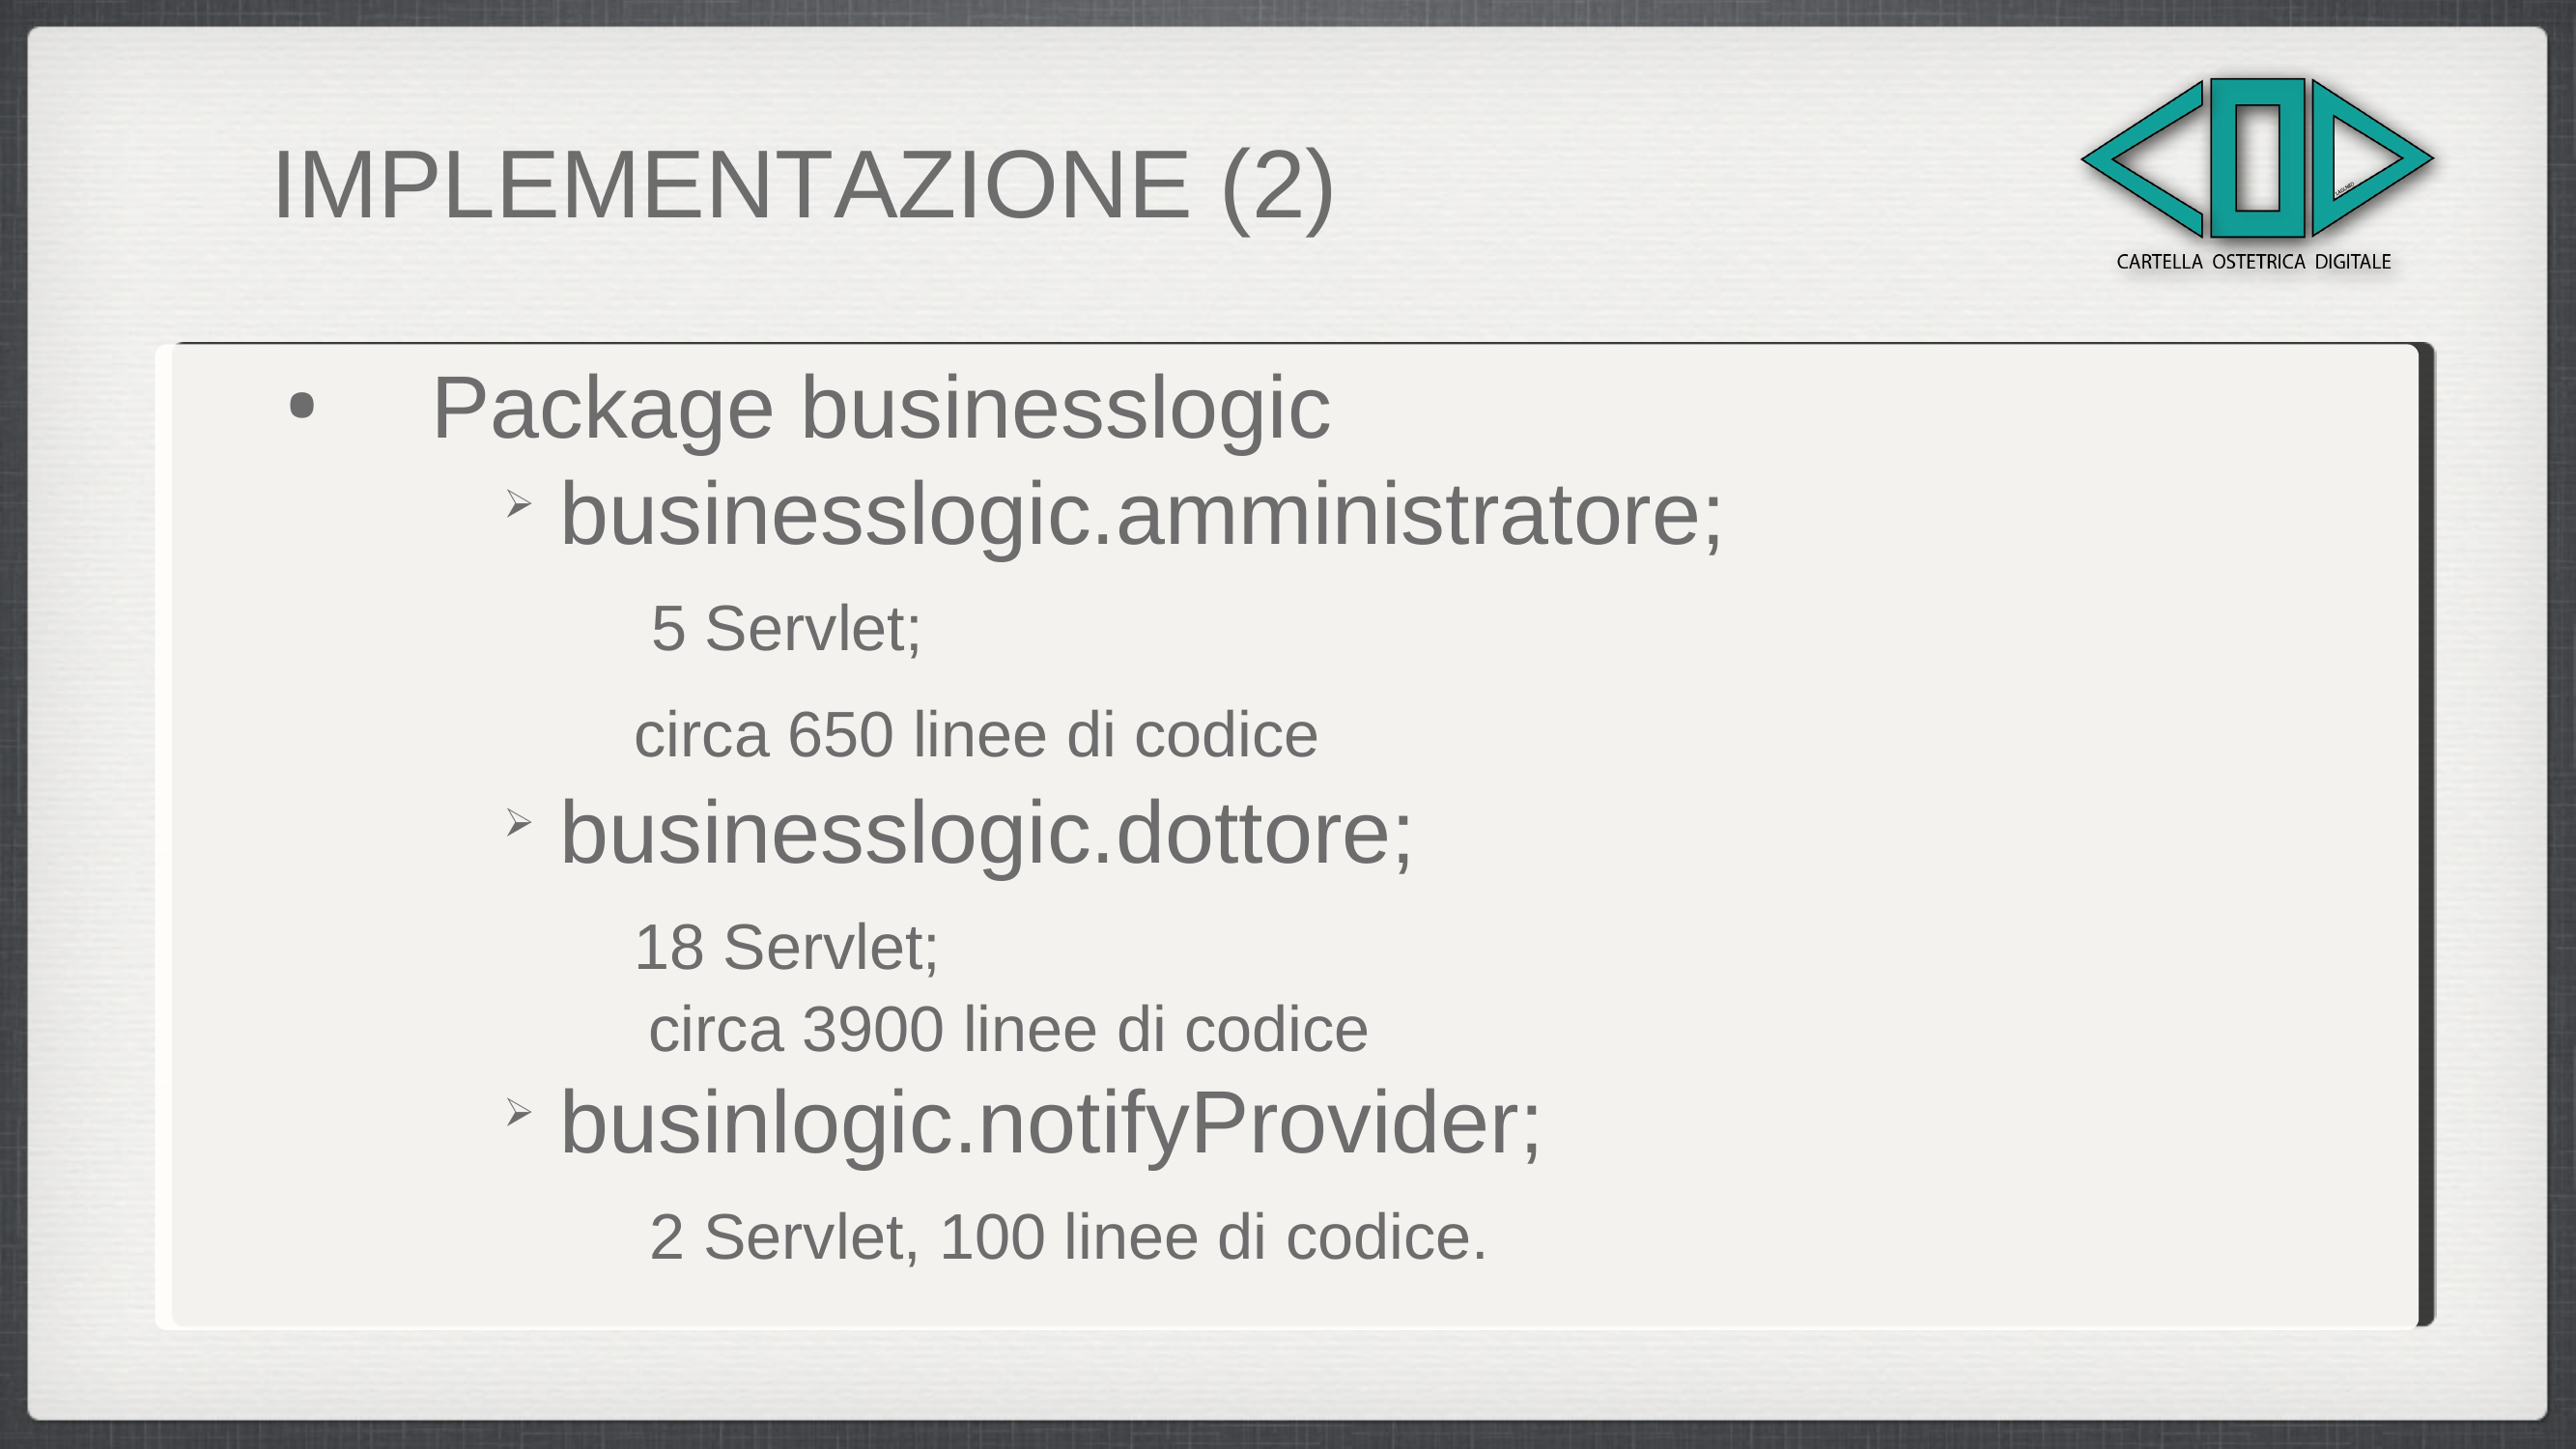

IMPLEMENTAZIONE (2)
 	Package businesslogic
 businesslogic.amministratore;
 5 Servlet;
 circa 650 linee di codice
 businesslogic.dottore;
 18 Servlet;
 	circa 3900 linee di codice
 businlogic.notifyProvider;
 		 2 Servlet, 100 linee di codice.